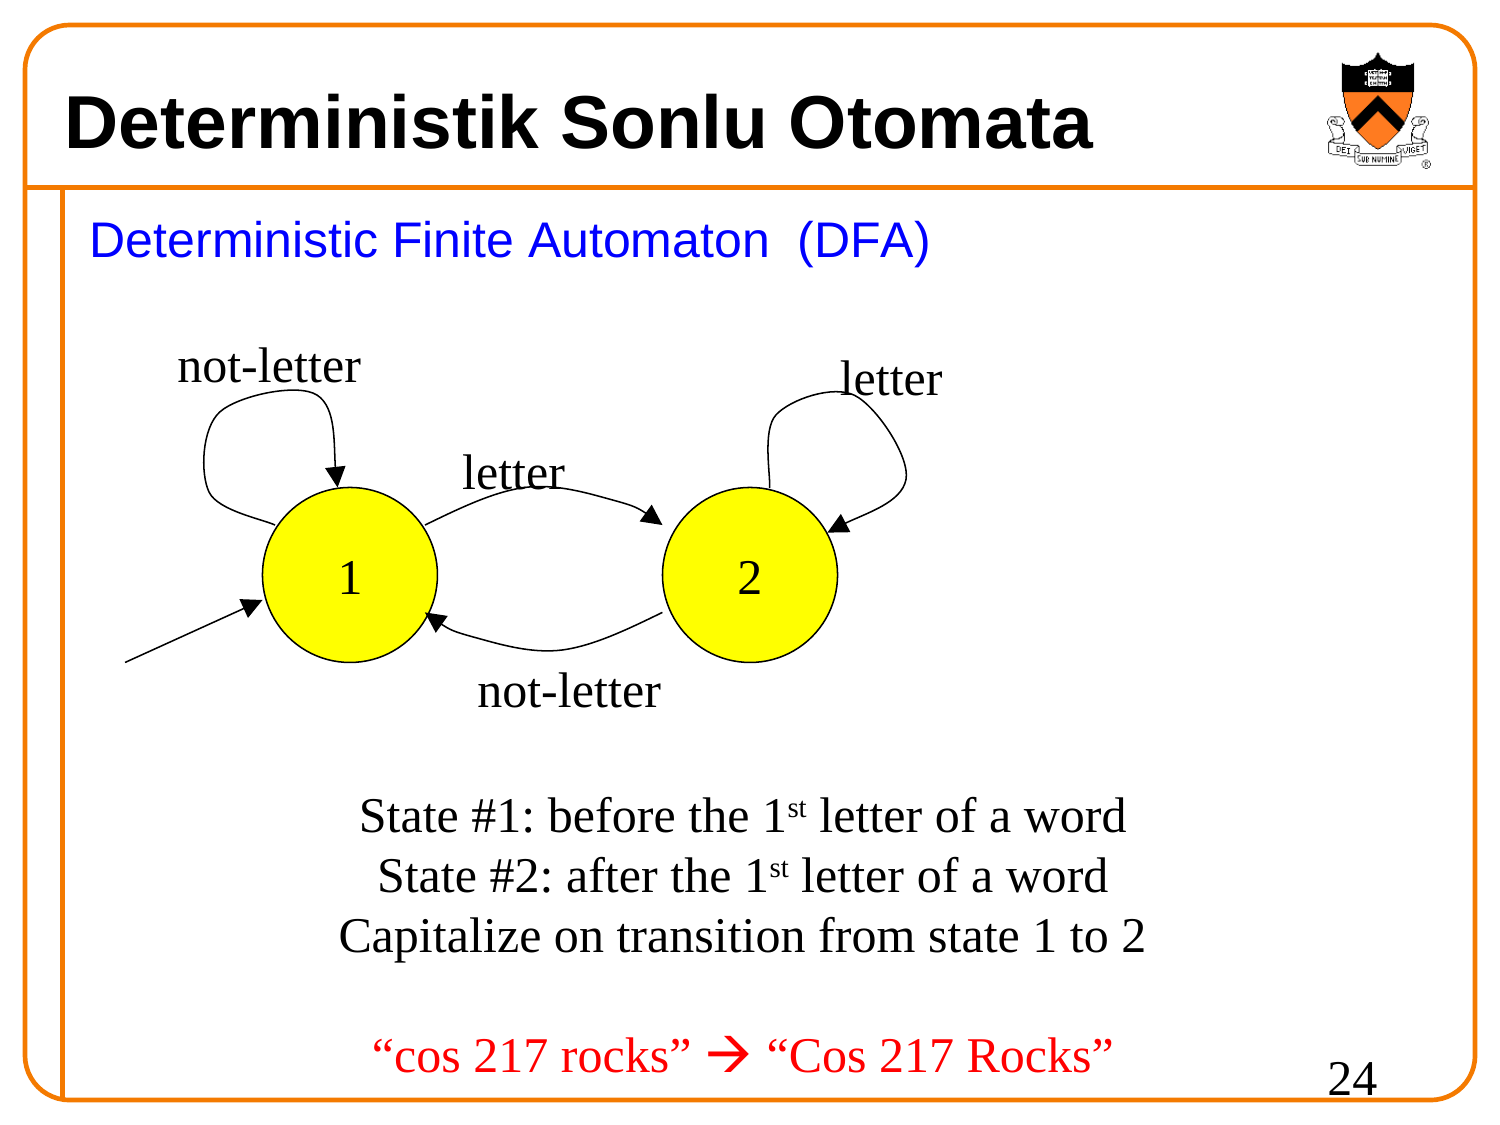

# Deterministik Sonlu Otomata
Deterministic Finite Automaton (DFA)
not-letter
letter
letter
1
2
not-letter
State #1: before the 1st letter of a word
State #2: after the 1st letter of a word
Capitalize on transition from state 1 to 2
“cos 217 rocks”  “Cos 217 Rocks”
24